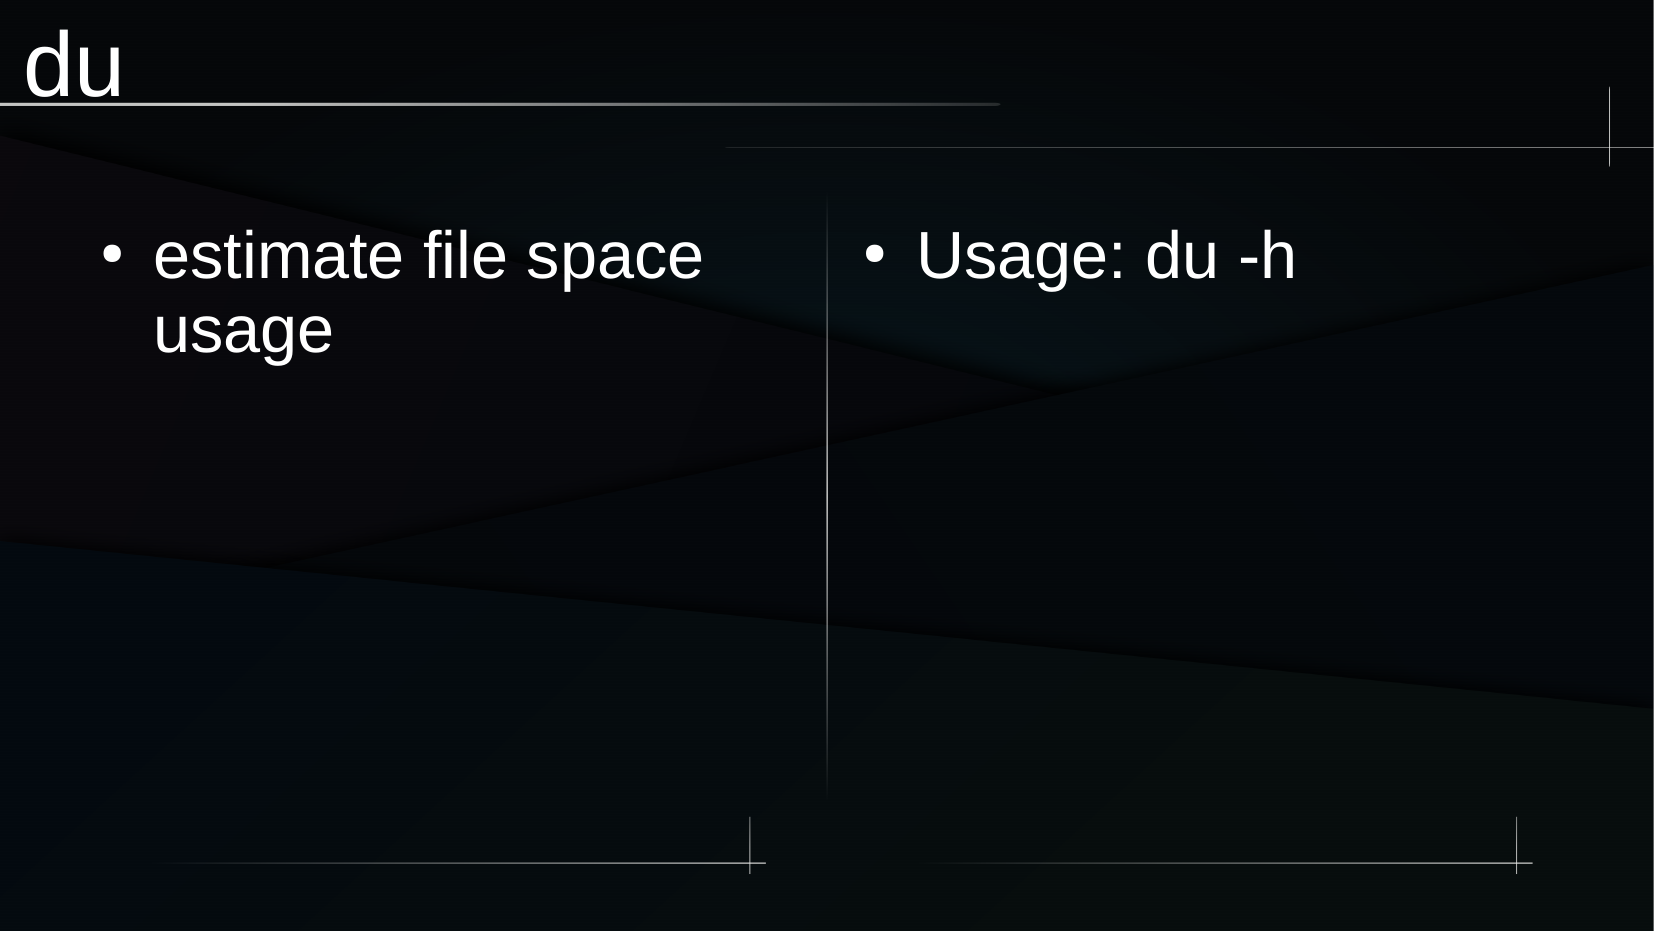

# du
estimate file space usage
Usage: du -h